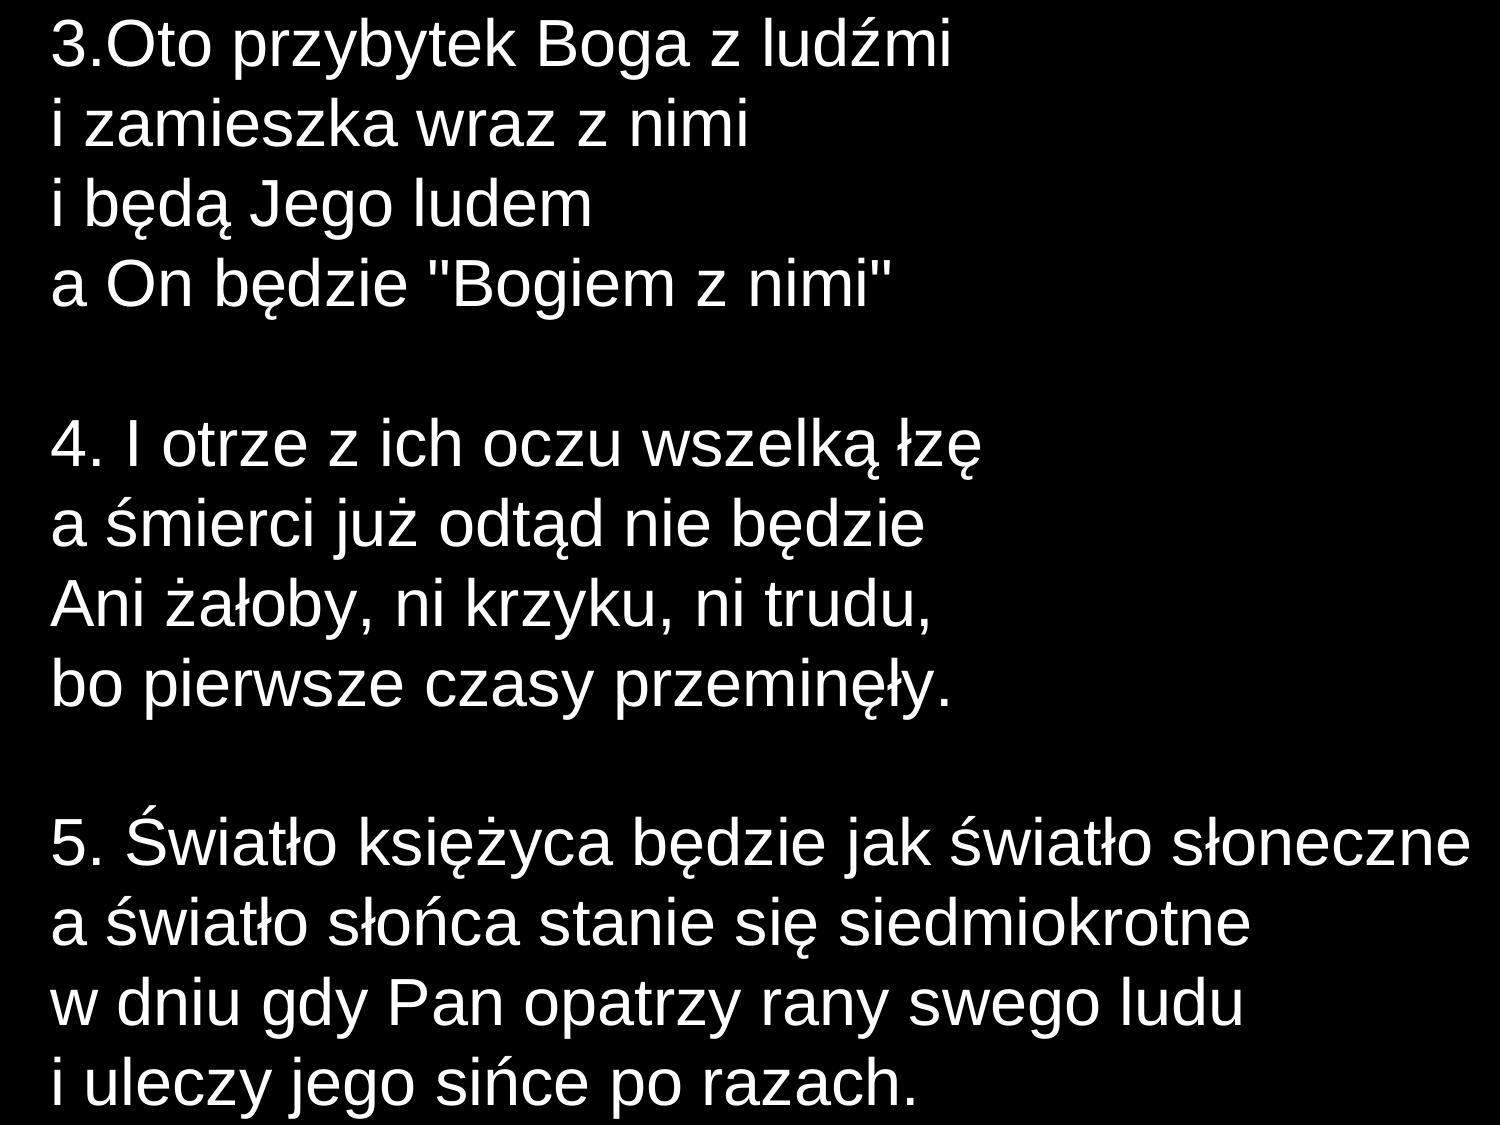

3.Oto przybytek Boga z ludźmi
i zamieszka wraz z nimi
i będą Jego ludem
a On będzie "Bogiem z nimi"
4. I otrze z ich oczu wszelką łzę
a śmierci już odtąd nie będzie
Ani żałoby, ni krzyku, ni trudu,
bo pierwsze czasy przeminęły.
5. Światło księżyca będzie jak światło słoneczne
a światło słońca stanie się siedmiokrotne
w dniu gdy Pan opatrzy rany swego ludu
i uleczy jego sińce po razach.